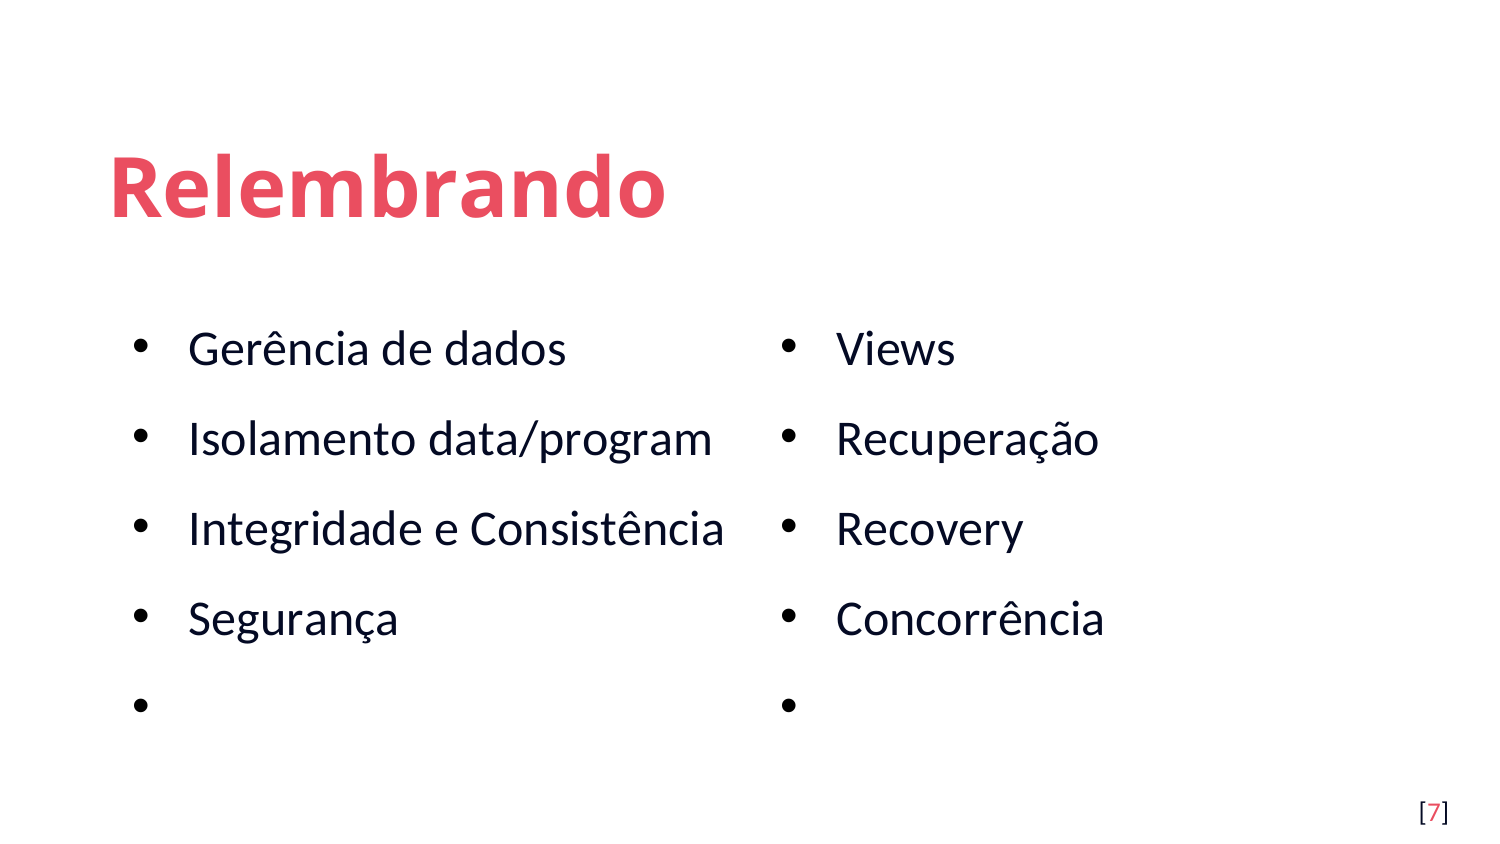

Relembrando
Gerência de dados
Isolamento data/program
Integridade e Consistência
Segurança
Views
Recuperação
Recovery
Concorrência